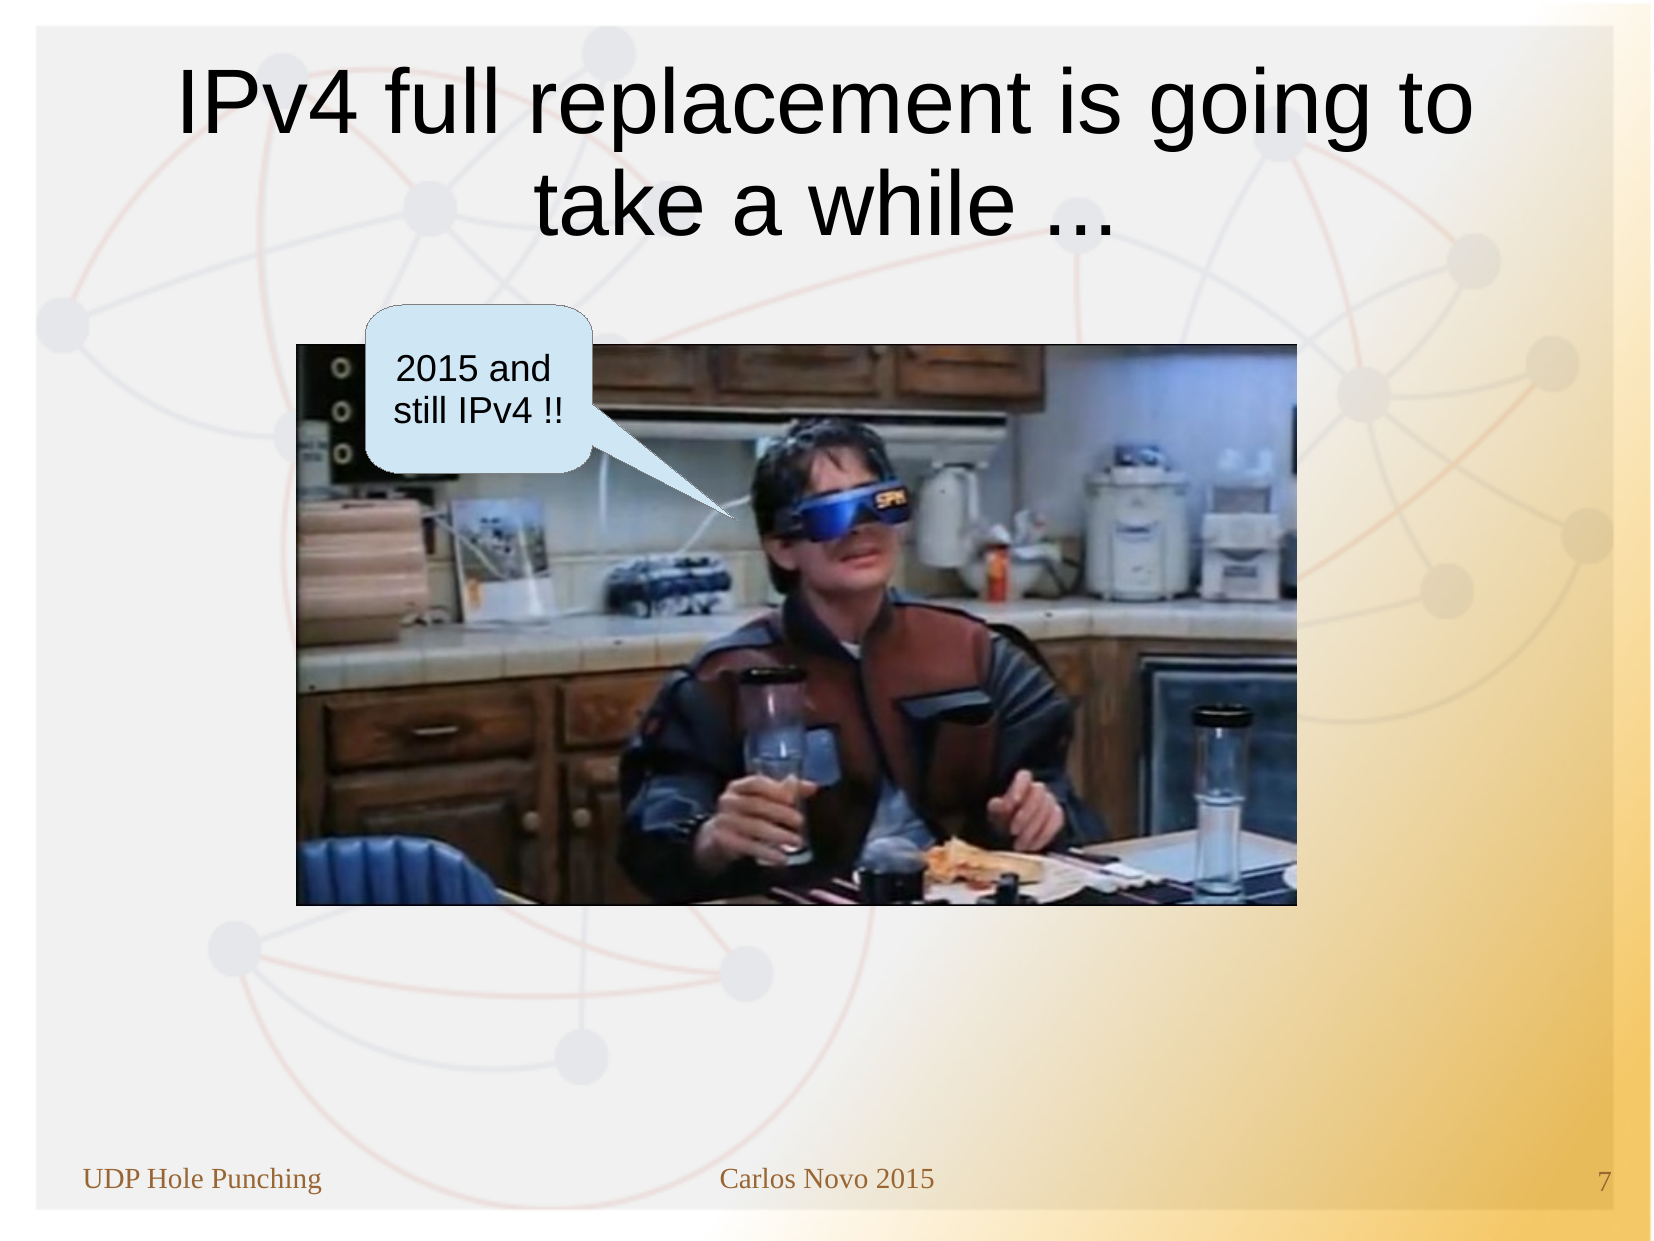

# IPv4 full replacement is going to take a while ...
Finally
IPv6 !!
2015 and
still IPv4 !!
7